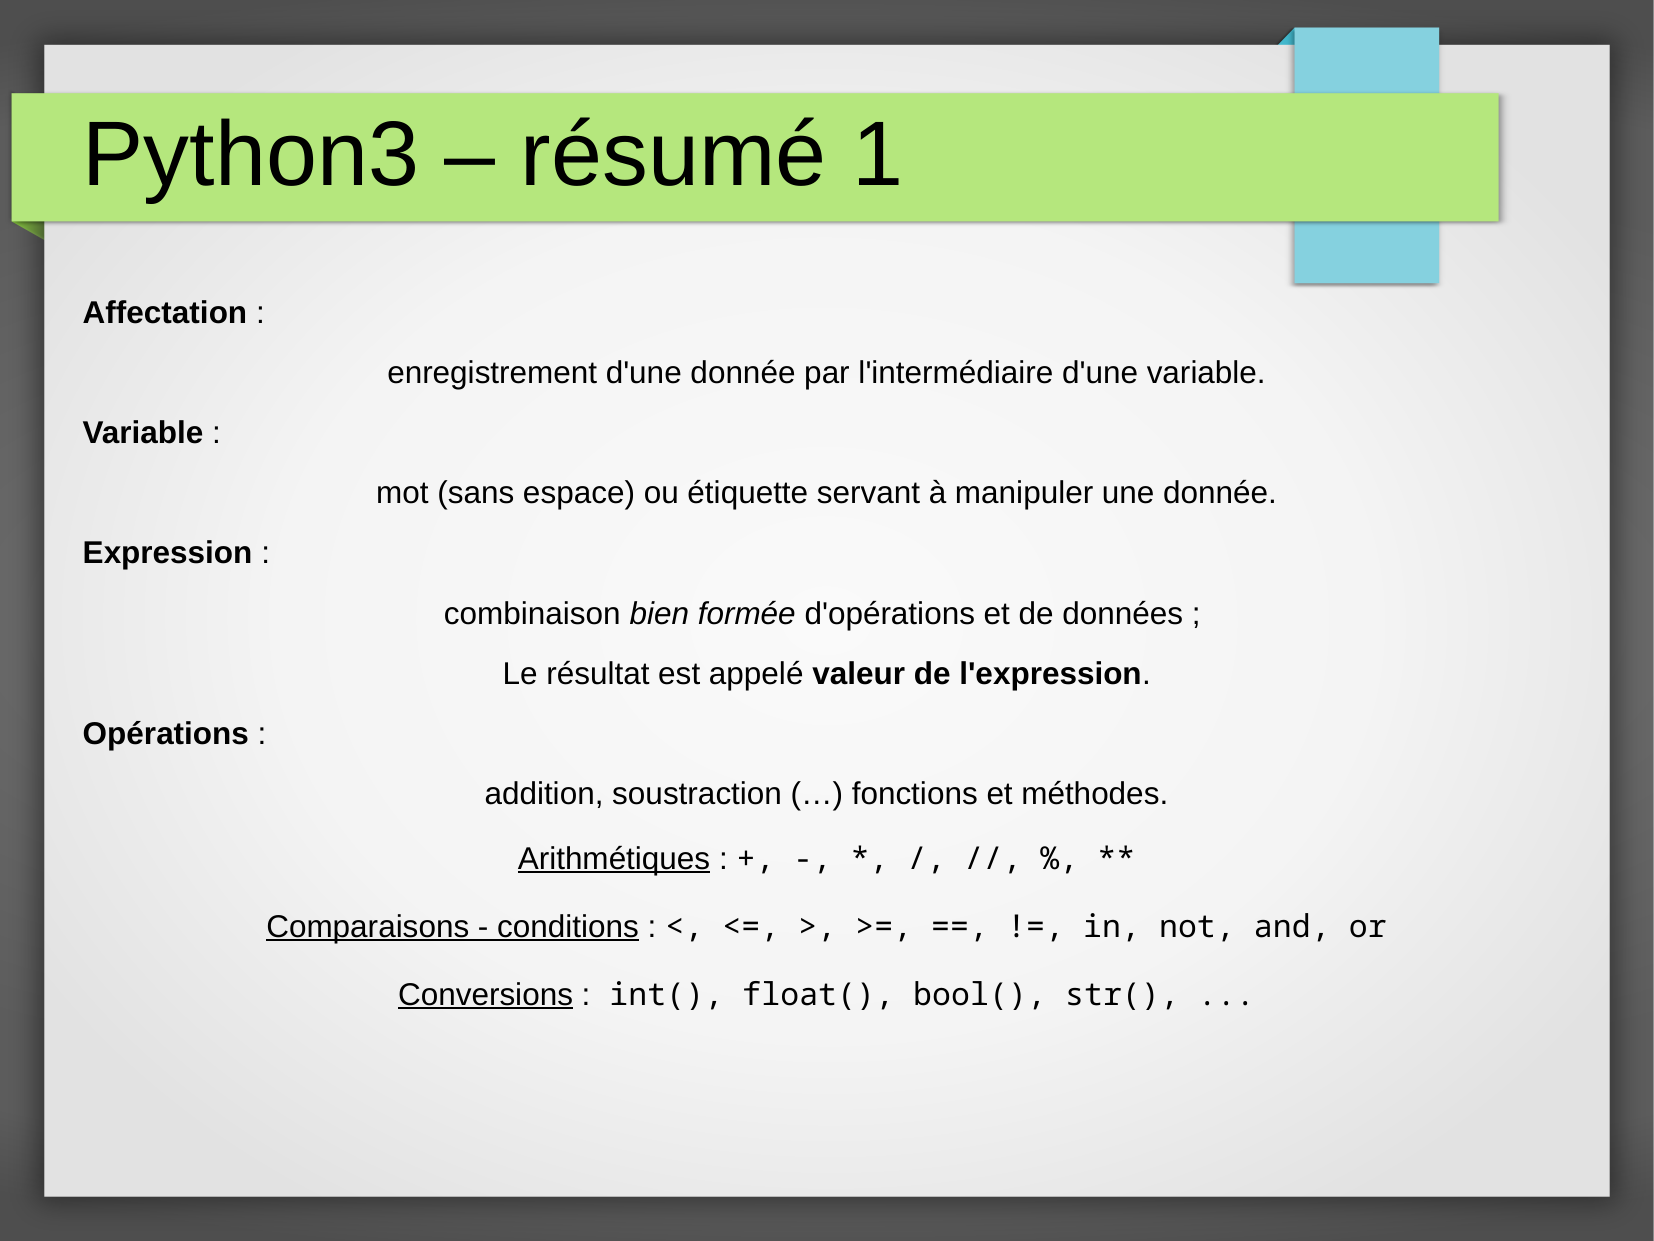

# Python3 – résumé 1
Affectation :
enregistrement d'une donnée par l'intermédiaire d'une variable.
Variable :
mot (sans espace) ou étiquette servant à manipuler une donnée.
Expression :
combinaison bien formée d'opérations et de données ;
Le résultat est appelé valeur de l'expression.
Opérations :
addition, soustraction (…) fonctions et méthodes.
Arithmétiques : +, -, *, /, //, %, **
Comparaisons - conditions : <, <=, >, >=, ==, !=, in, not, and, or
Conversions : int(), float(), bool(), str(), ...